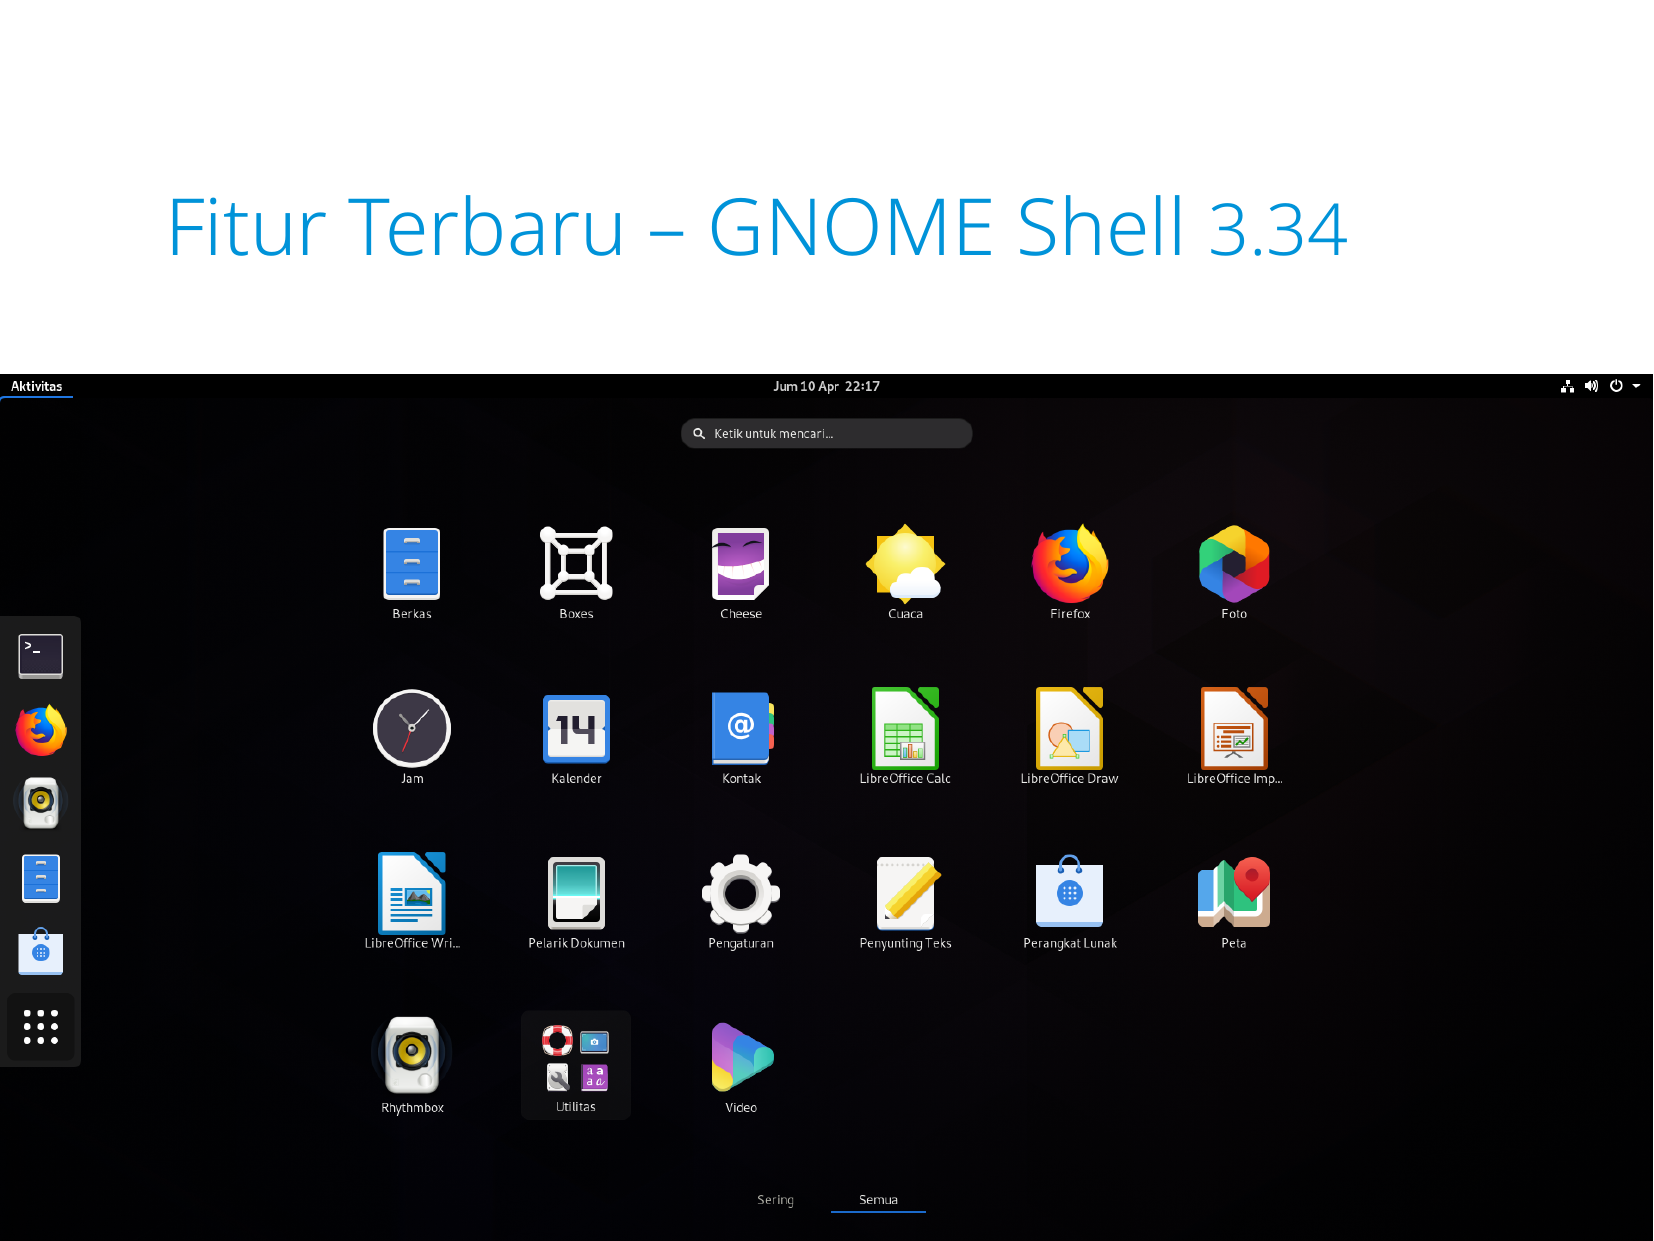

Fitur Terbaru – GNOME Shell 3.34
# Lorem ipsum